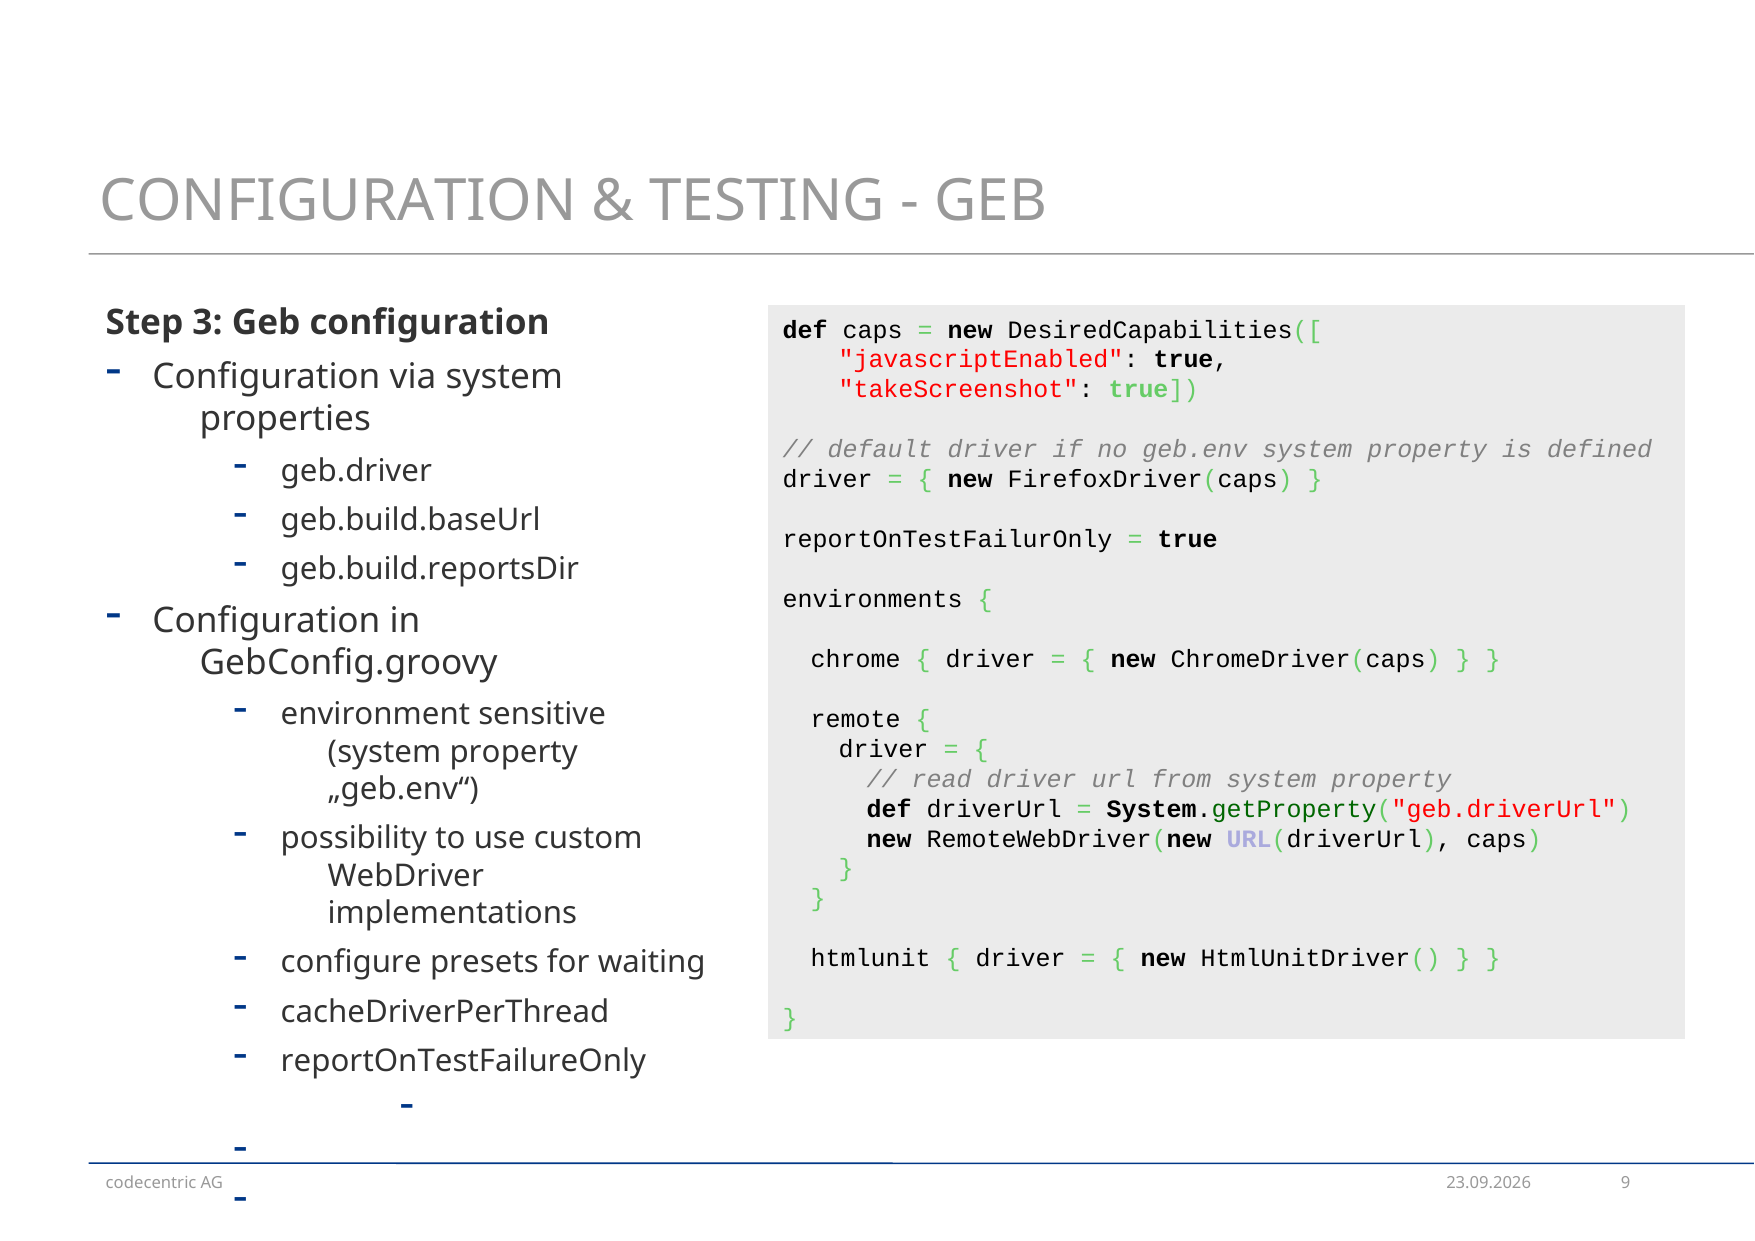

# Configuration & TESTING - Geb
Step 3: Geb configuration
Configuration via system properties
geb.driver
geb.build.baseUrl
geb.build.reportsDir
Configuration in GebConfig.groovy
environment sensitive
(system property „geb.env“)
possibility to use custom WebDriver implementations
configure presets for waiting
cacheDriverPerThread
reportOnTestFailureOnly
def caps = new DesiredCapabilities([
        "javascriptEnabled": true,
        "takeScreenshot": true])
// default driver if no geb.env system property is defined
driver = { new FirefoxDriver(caps) }
reportOnTestFailurOnly = true
environments {
    chrome { driver = { new ChromeDriver(caps) } }
    remote {
        driver = {
            // read driver url from system property
            def driverUrl = System.getProperty("geb.driverUrl")
            new RemoteWebDriver(new URL(driverUrl), caps)
        }
    }
    htmlunit { driver = { new HtmlUnitDriver() } }
}